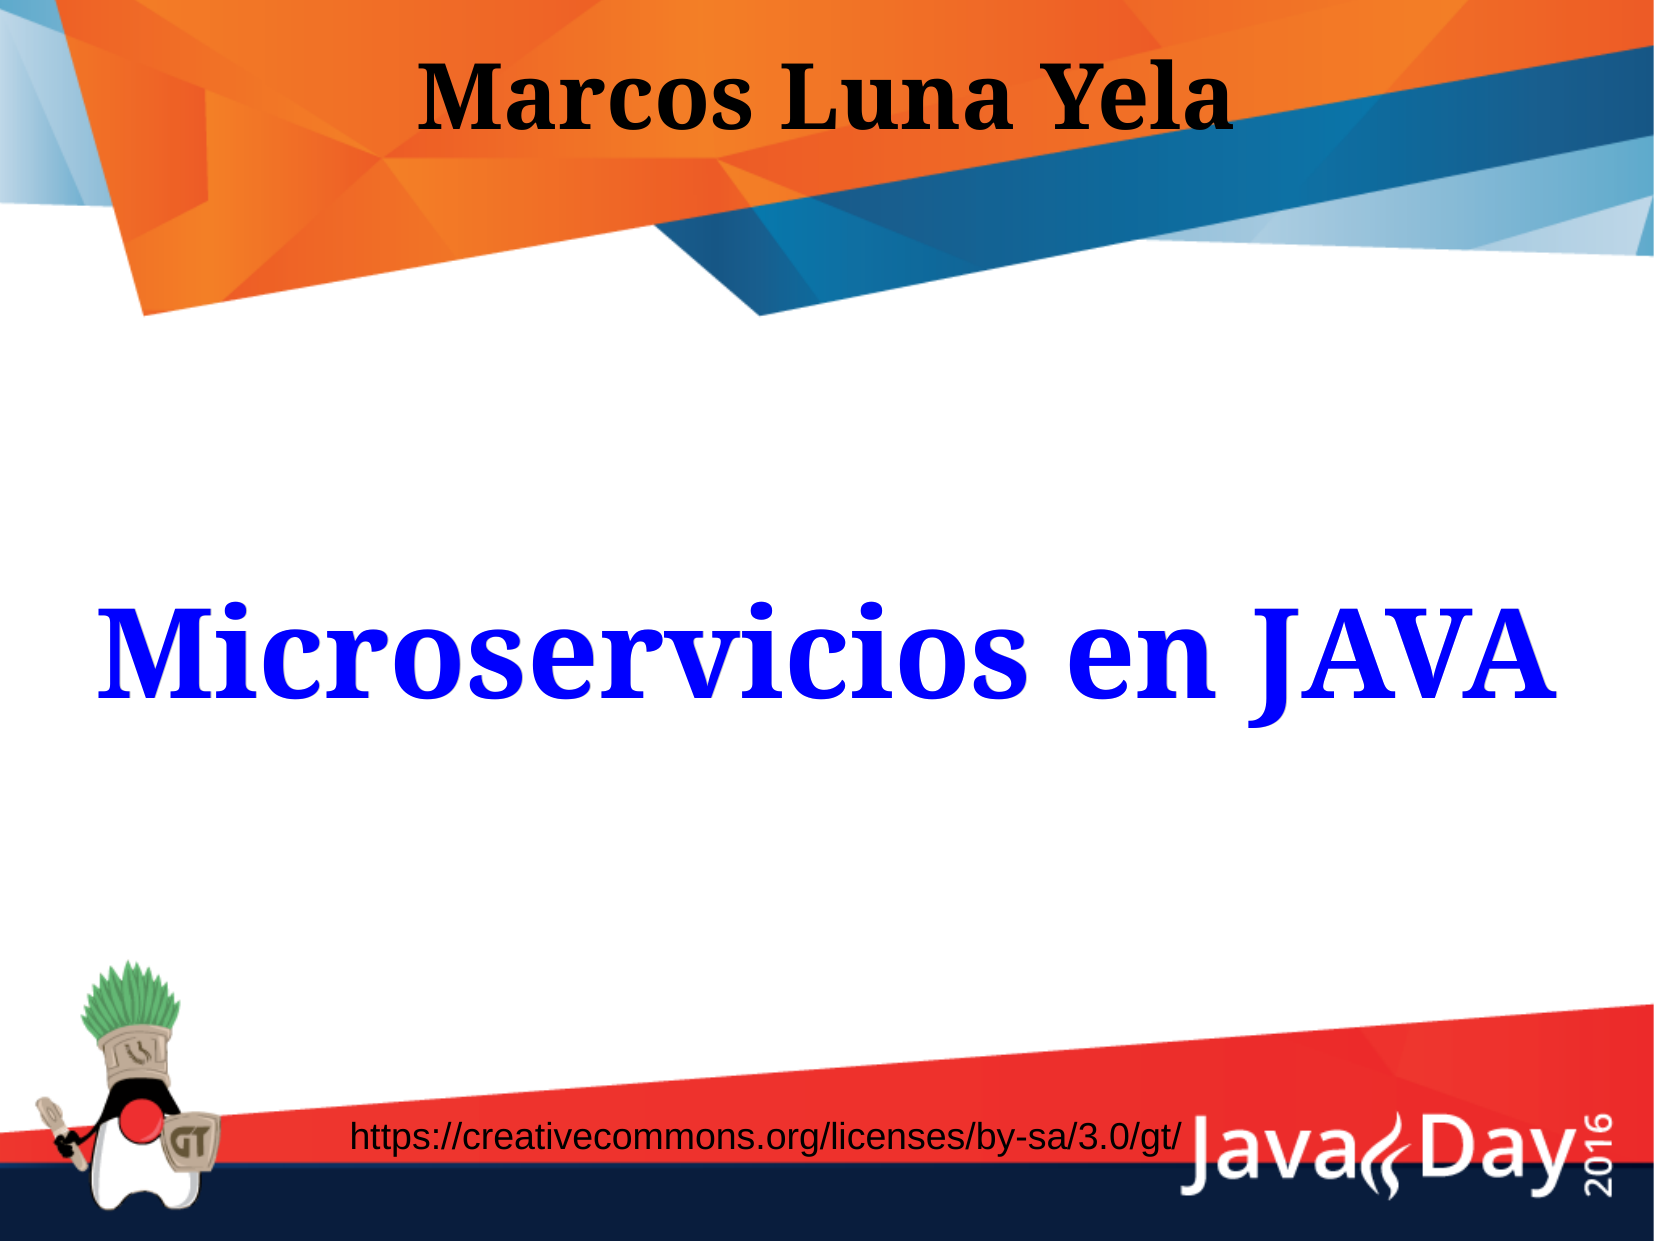

# Marcos Luna Yela
Microservicios en JAVA
https://creativecommons.org/licenses/by-sa/3.0/gt/